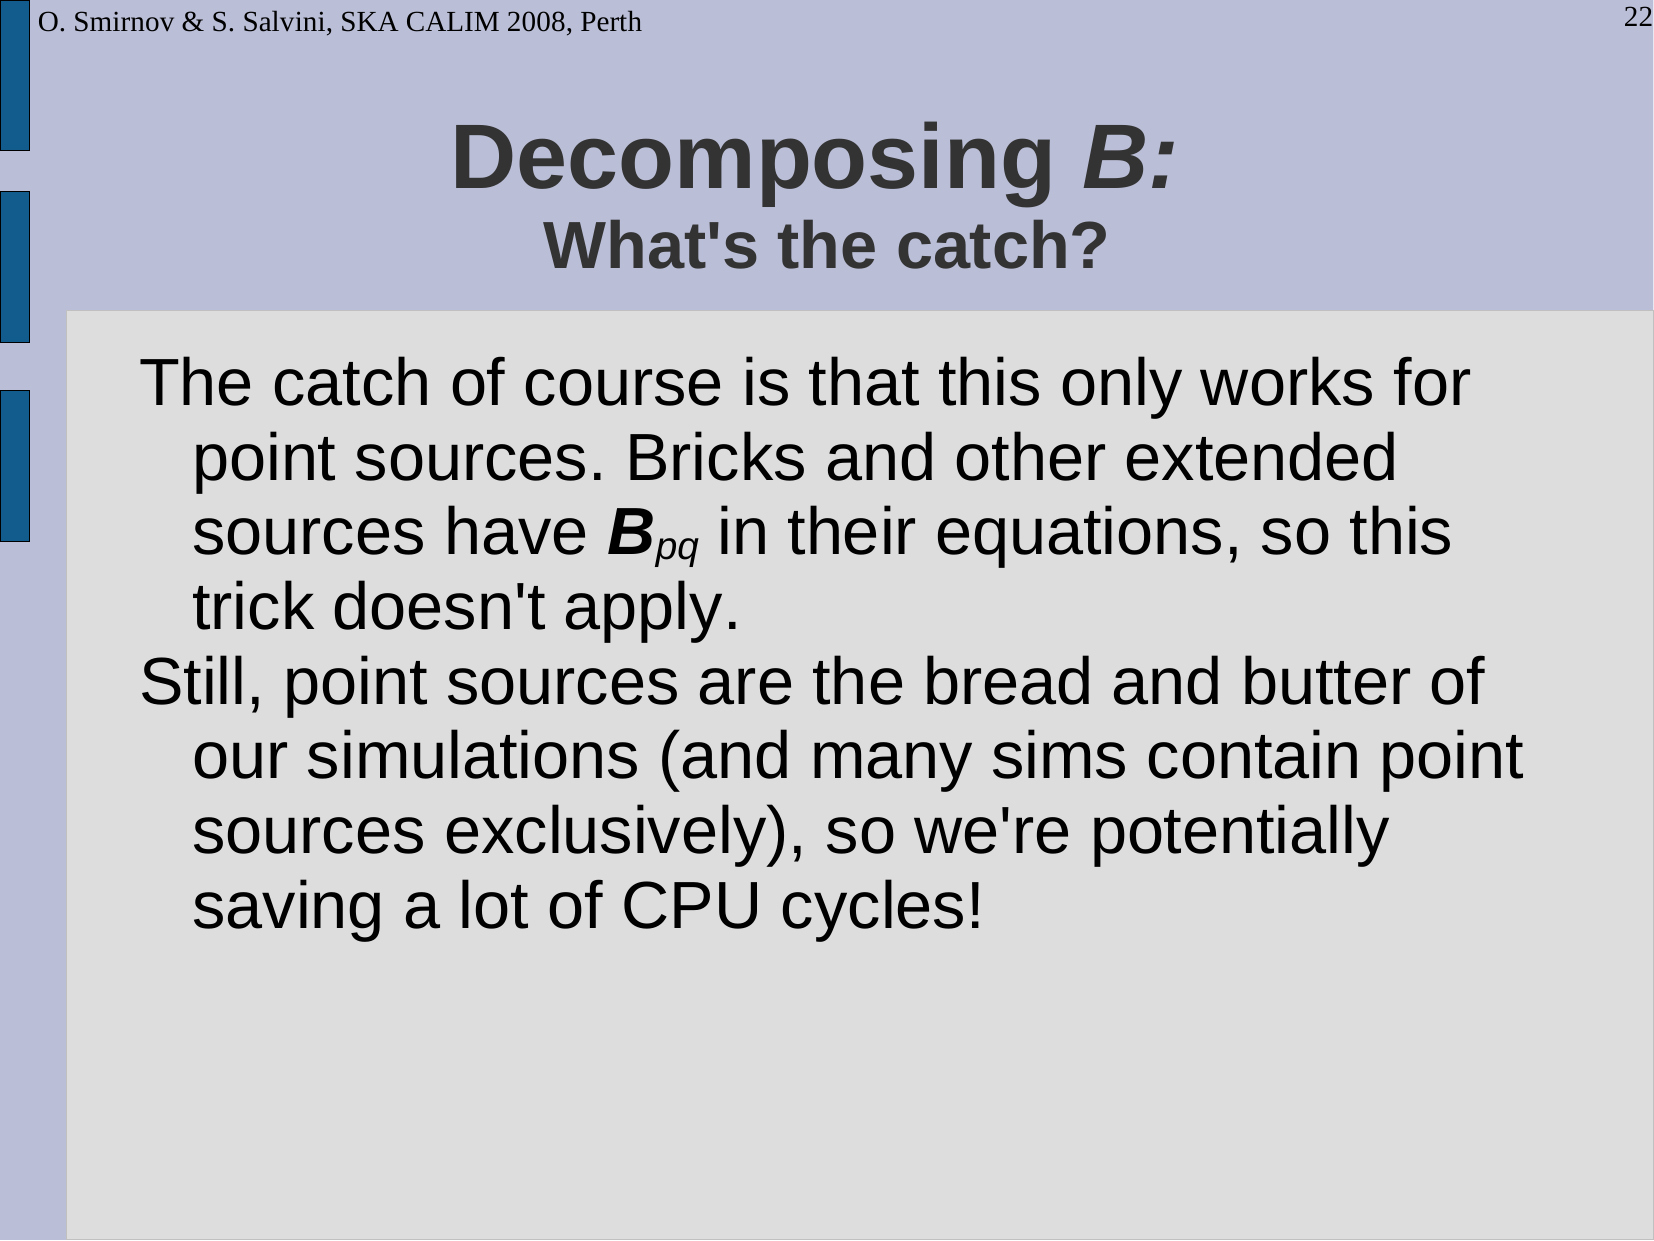

22
O. Smirnov & S. Salvini, SKA CALIM 2008, Perth
# Decomposing B: What's the catch?
The catch of course is that this only works for point sources. Bricks and other extended sources have Bpq in their equations, so this trick doesn't apply.
Still, point sources are the bread and butter of our simulations (and many sims contain point sources exclusively), so we're potentially saving a lot of CPU cycles!